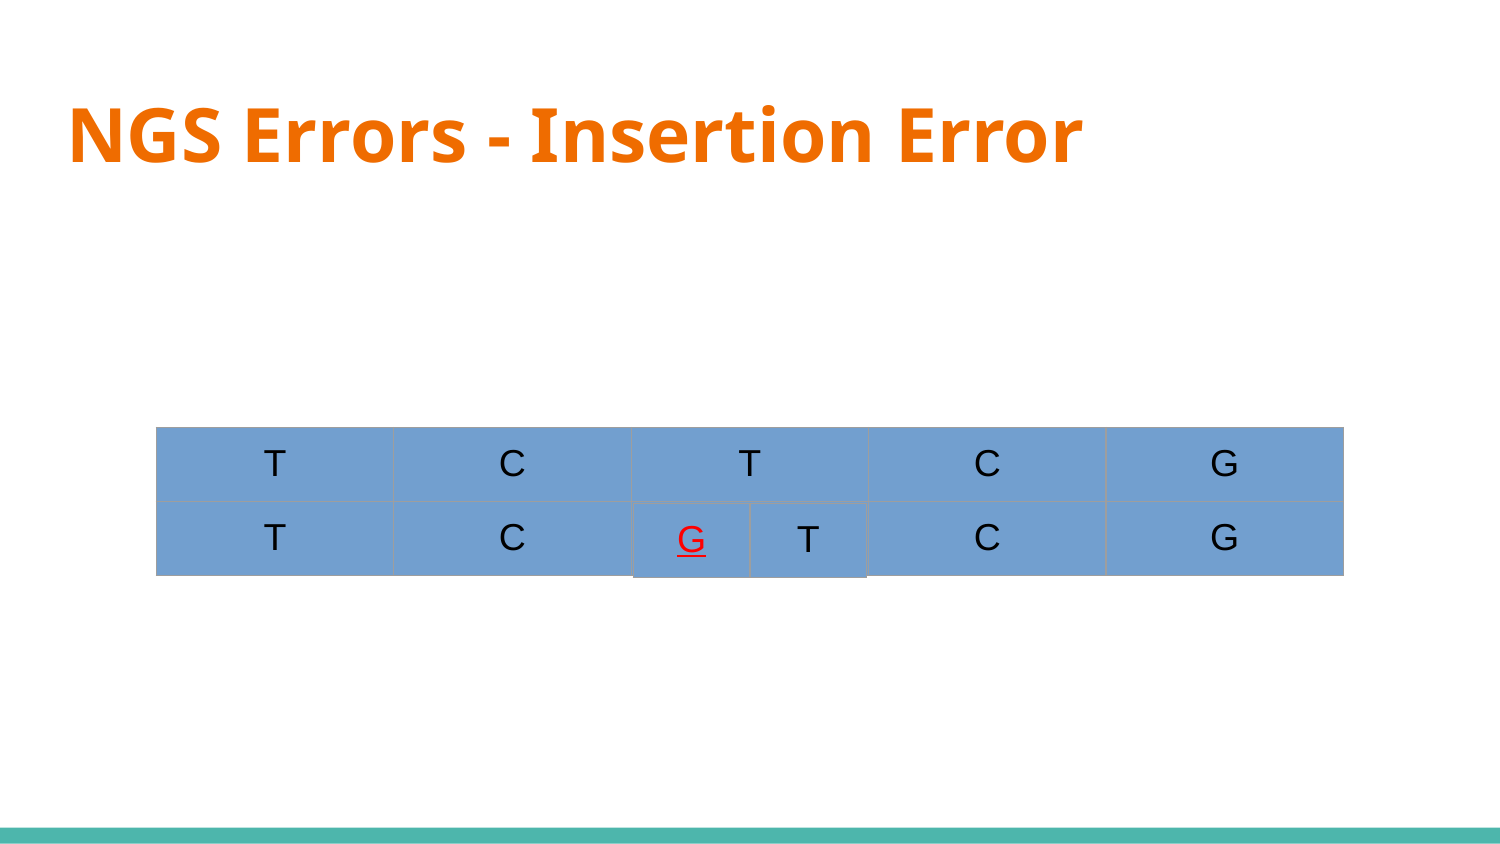

# NGS Errors - Insertion Error
| T | C | T | C | G |
| --- | --- | --- | --- | --- |
| T | C | | C | G |
| G | T |
| --- | --- |